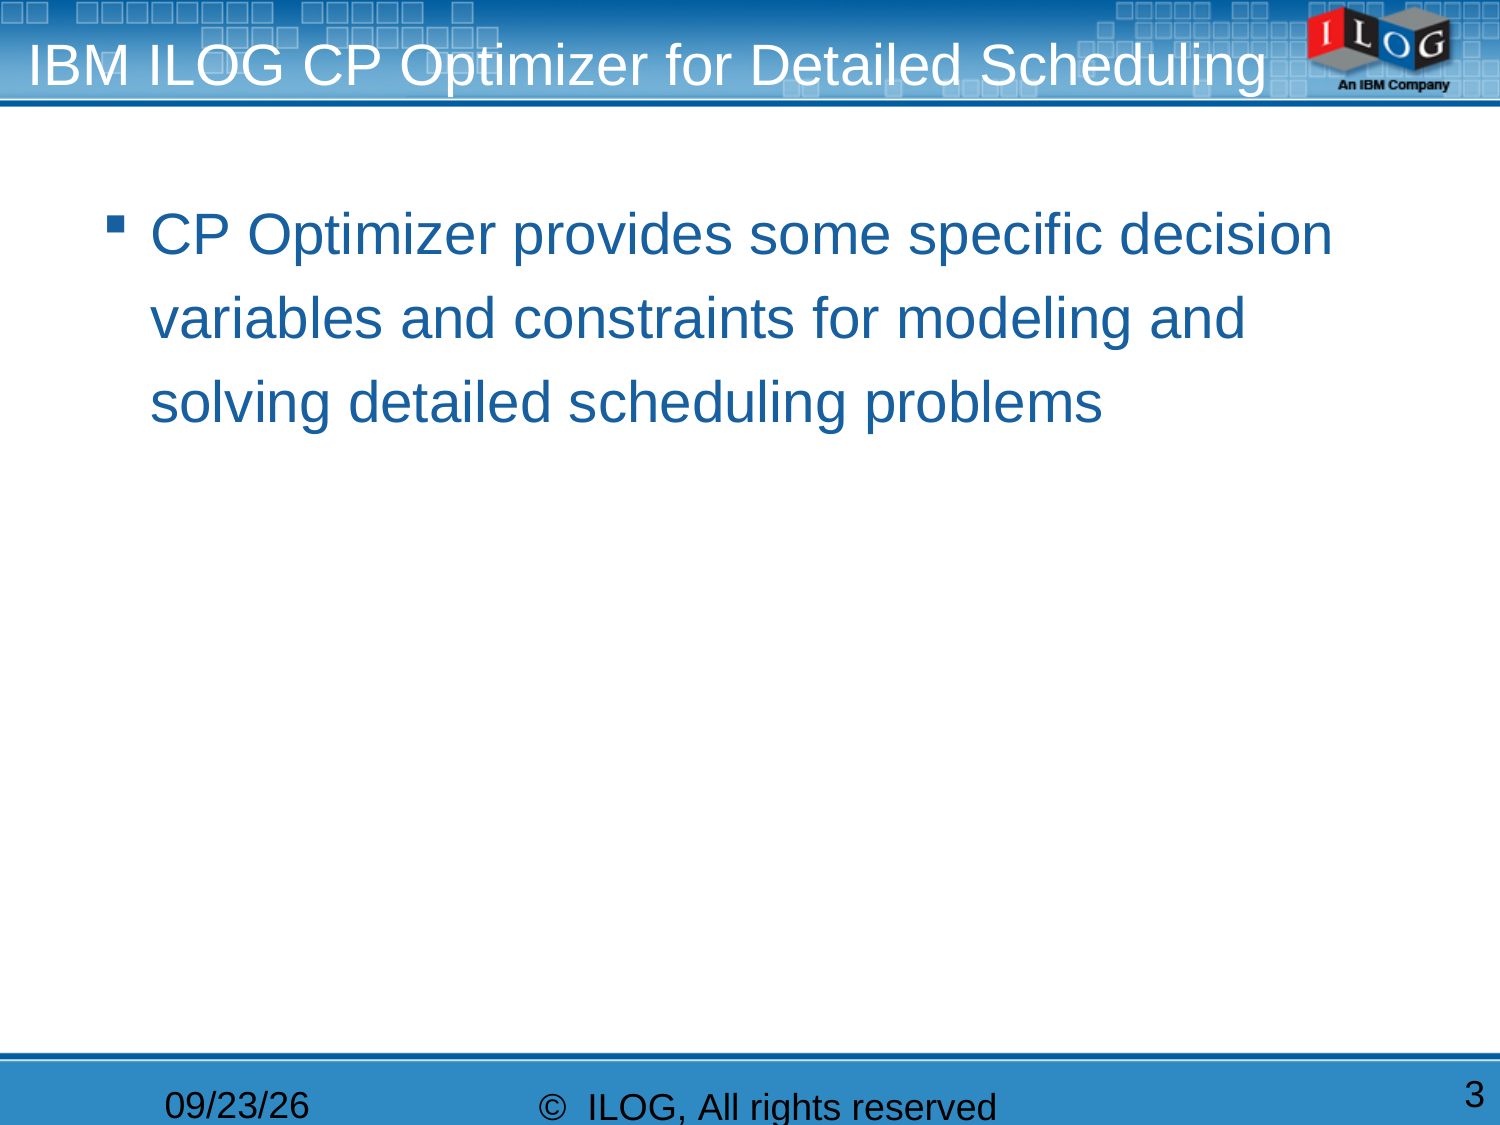

# IBM ILOG CP Optimizer for Detailed Scheduling
CP Optimizer provides some specific decision variables and constraints for modeling and solving detailed scheduling problems
3
© ILOG, All rights reserved